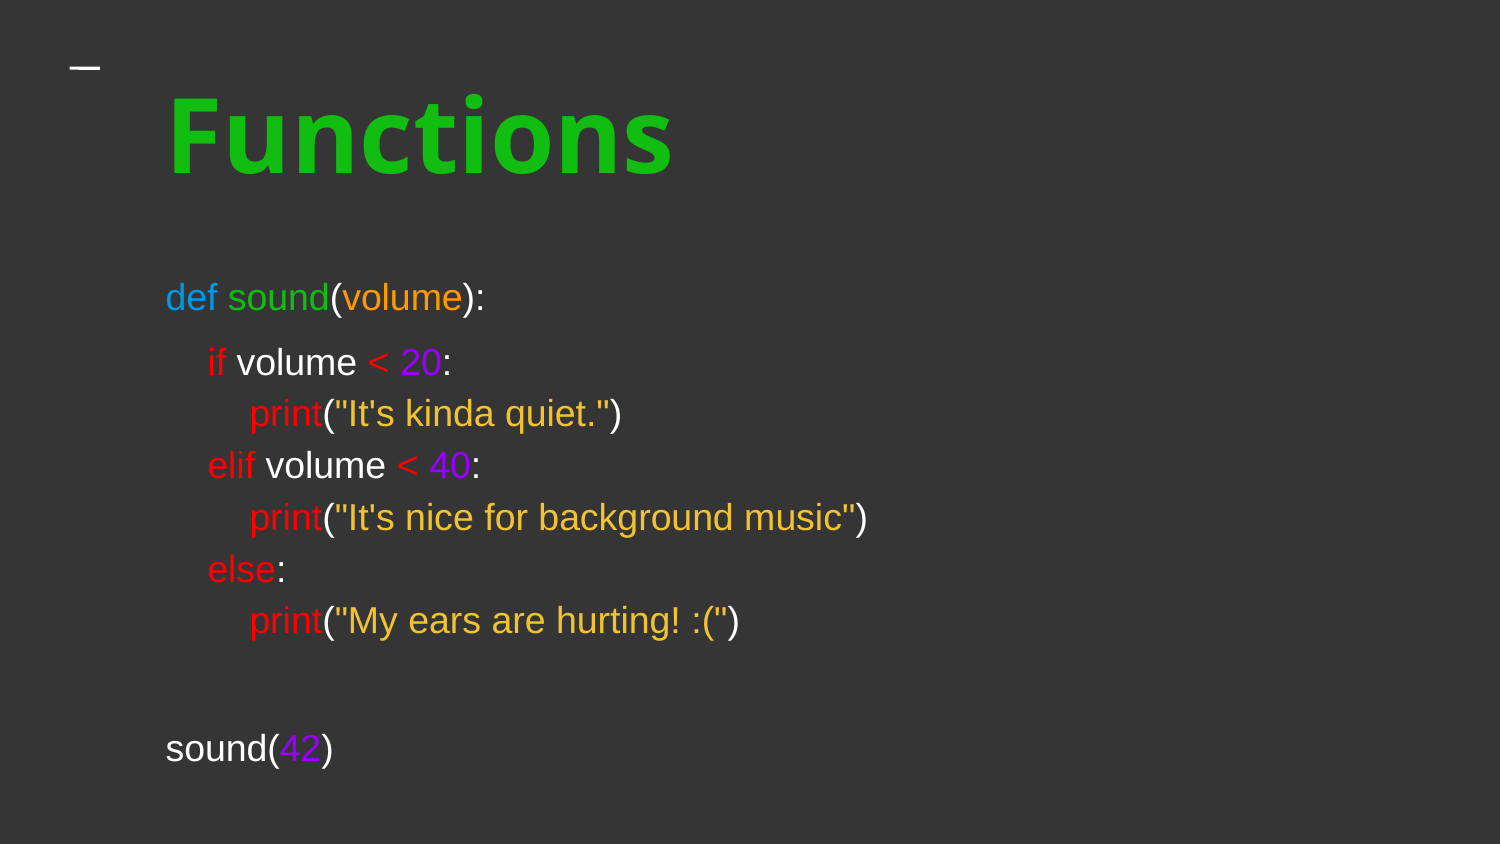

# Functions
def sound(volume):
 if volume < 20:
 print("It's kinda quiet.")
 elif volume < 40:
 print("It's nice for background music")
 else:
 print("My ears are hurting! :(")
sound(42)